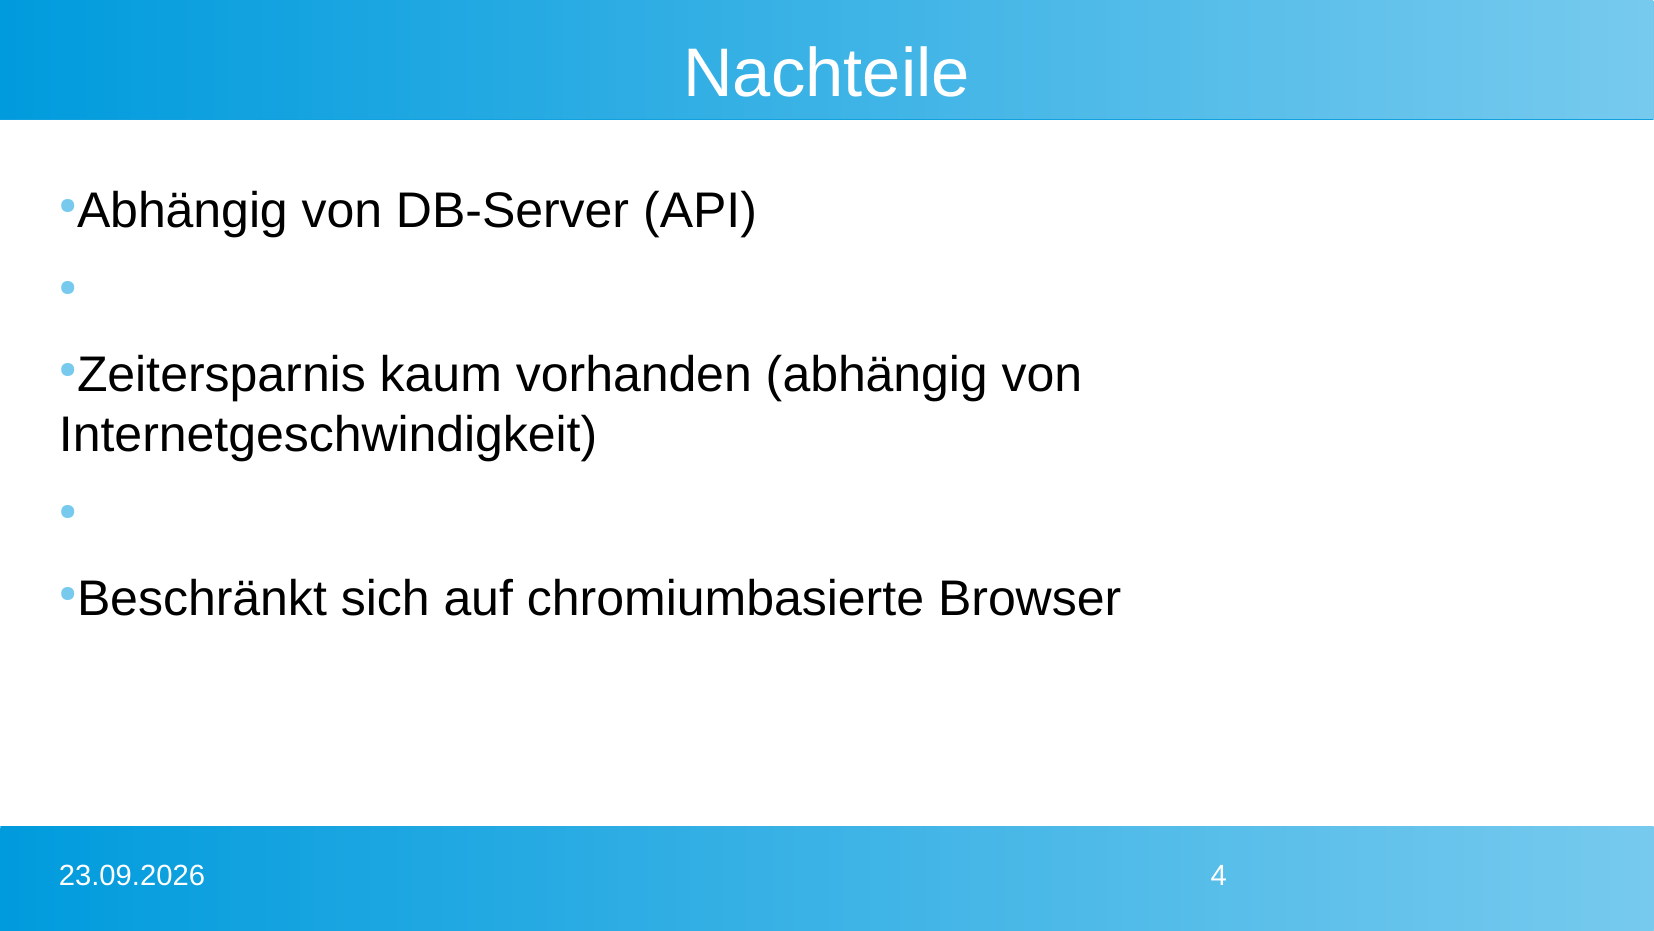

# Nachteile
Abhängig von DB-Server (API)
Zeitersparnis kaum vorhanden (abhängig von Internetgeschwindigkeit)
Beschränkt sich auf chromiumbasierte Browser